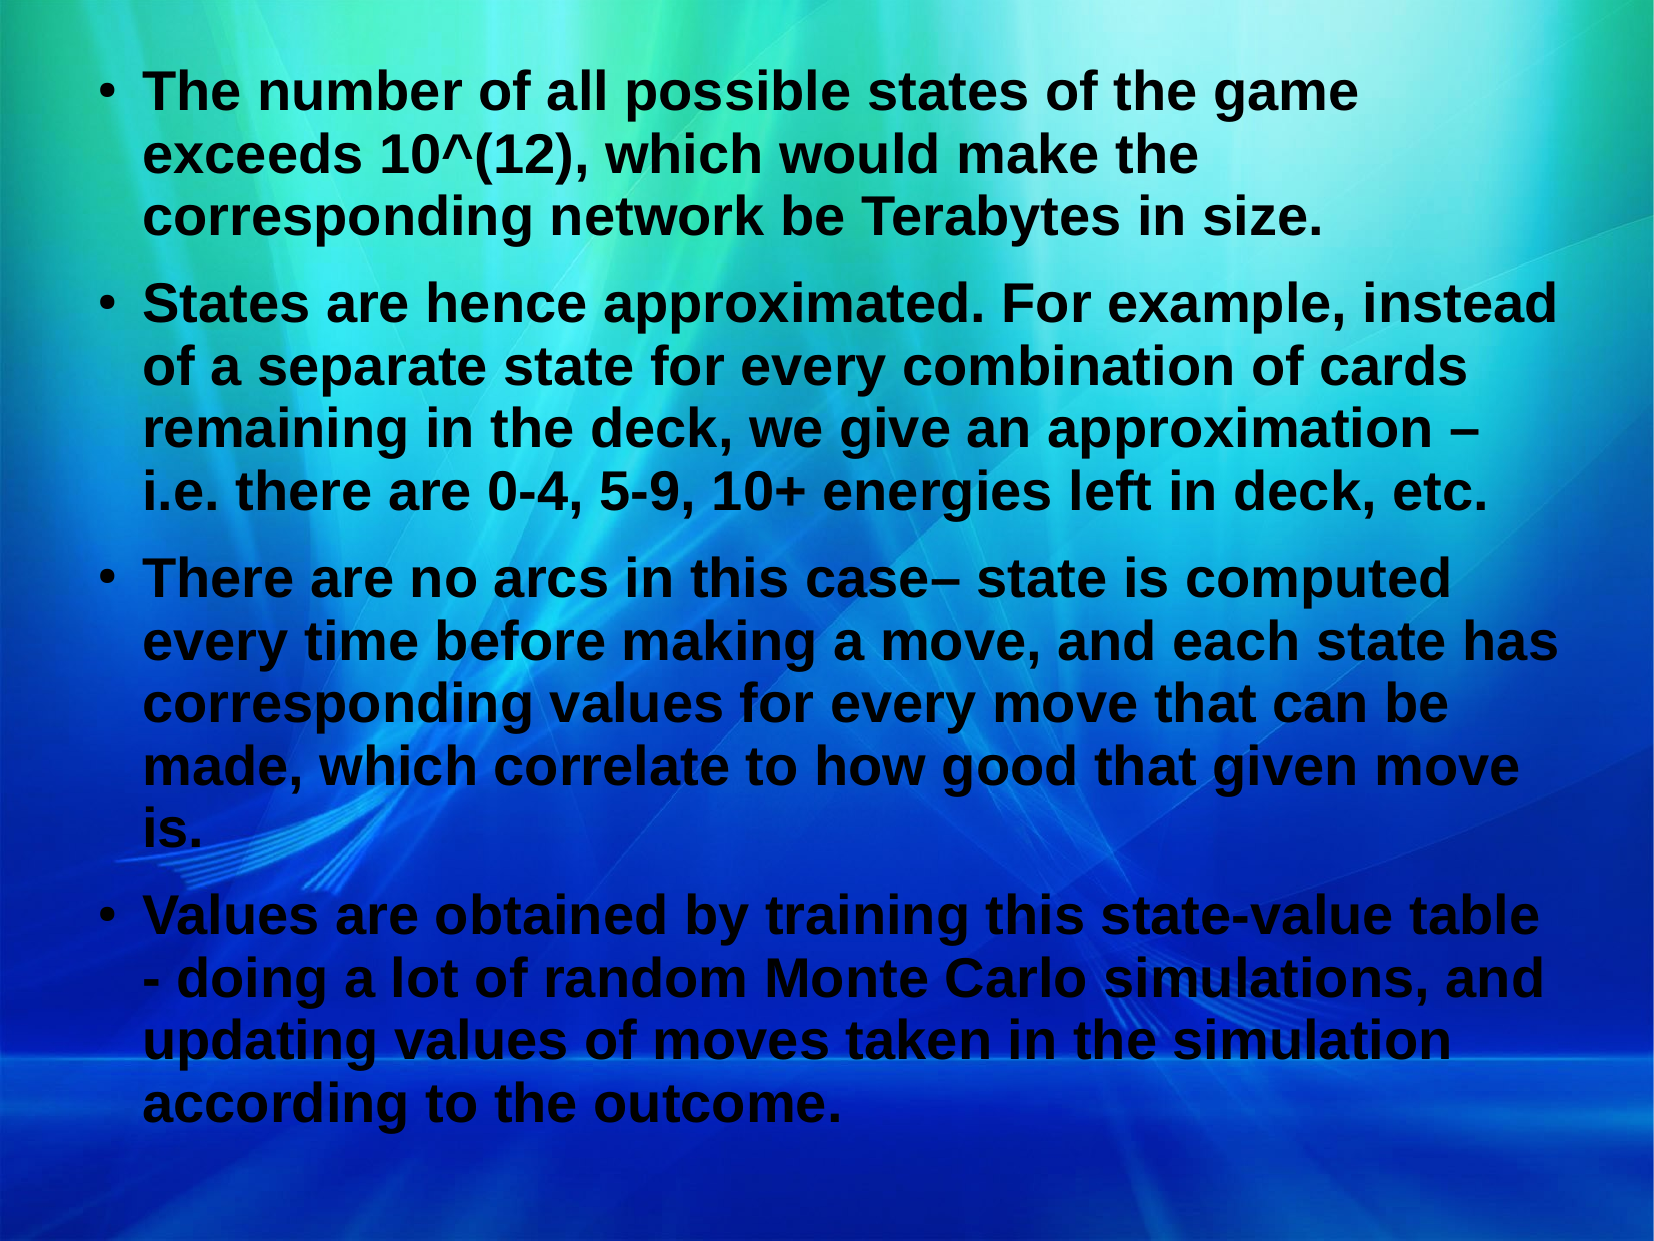

# The number of all possible states of the game exceeds 10^(12), which would make the corresponding network be Terabytes in size.
States are hence approximated. For example, instead of a separate state for every combination of cards remaining in the deck, we give an approximation – i.e. there are 0-4, 5-9, 10+ energies left in deck, etc.
There are no arcs in this case– state is computed every time before making a move, and each state has corresponding values for every move that can be made, which correlate to how good that given move is.
Values are obtained by training this state-value table - doing a lot of random Monte Carlo simulations, and updating values of moves taken in the simulation according to the outcome.